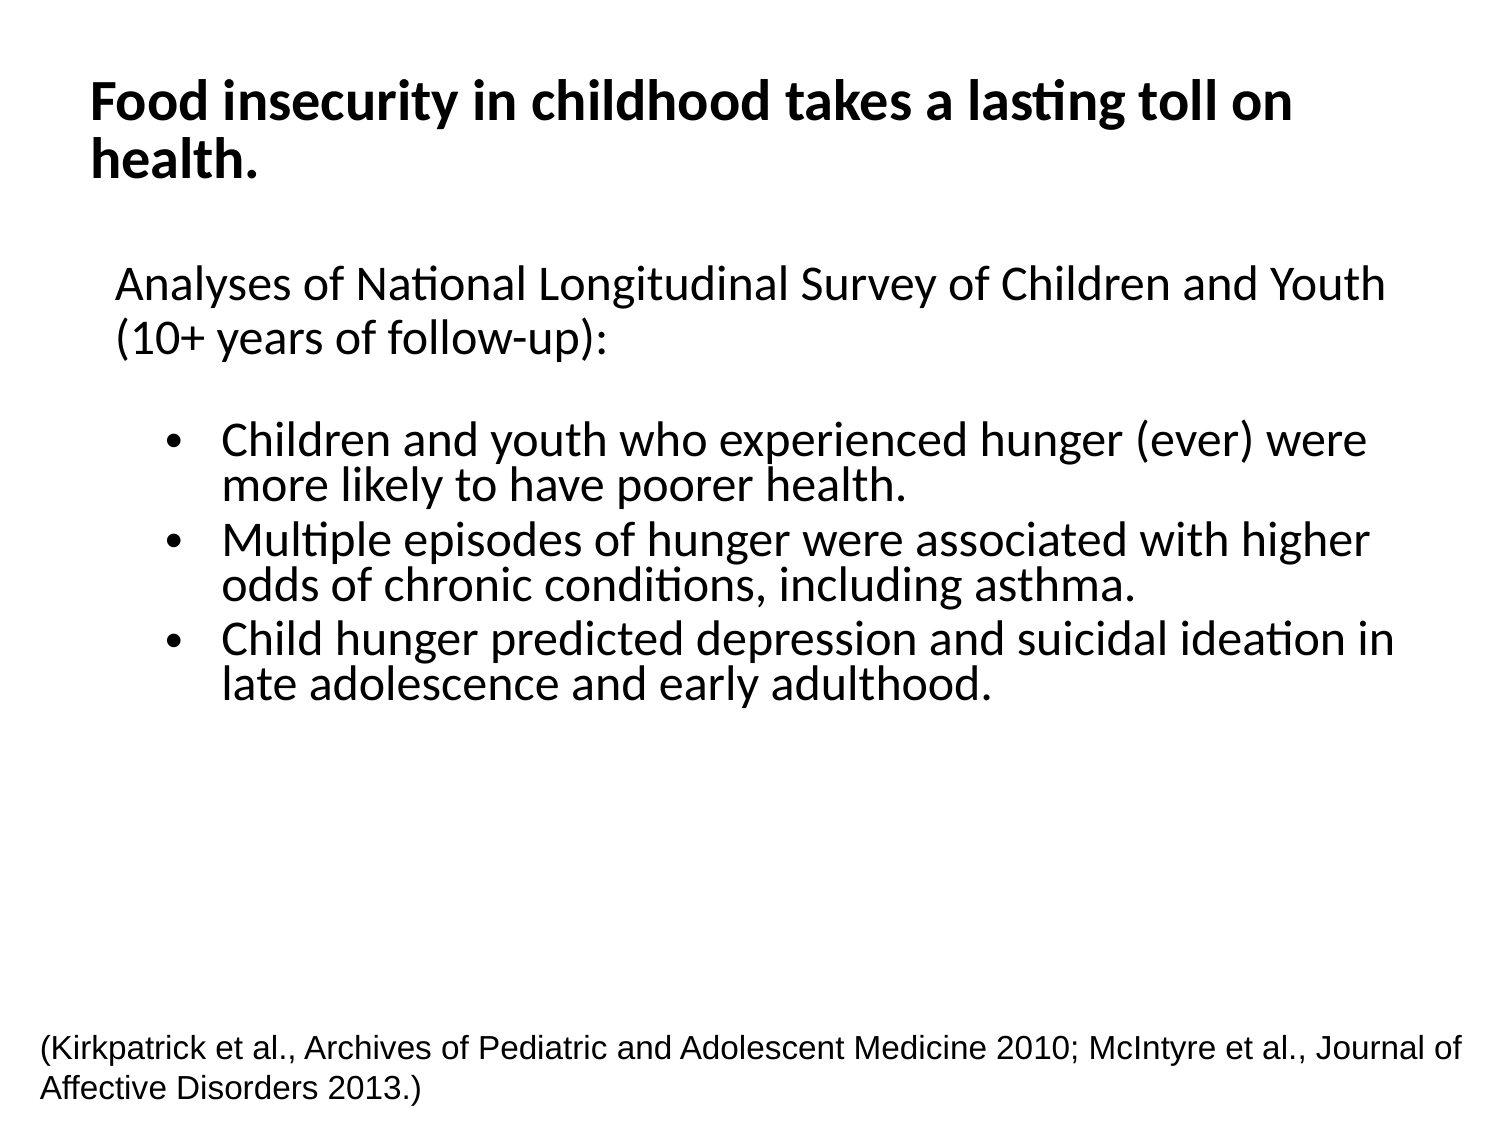

# Food insecurity in childhood takes a lasting toll on health.
Analyses of National Longitudinal Survey of Children and Youth (10+ years of follow-up):
Children and youth who experienced hunger (ever) were more likely to have poorer health.
Multiple episodes of hunger were associated with higher odds of chronic conditions, including asthma.
Child hunger predicted depression and suicidal ideation in late adolescence and early adulthood.
(Kirkpatrick et al., Archives of Pediatric and Adolescent Medicine 2010; McIntyre et al., Journal of Affective Disorders 2013.)